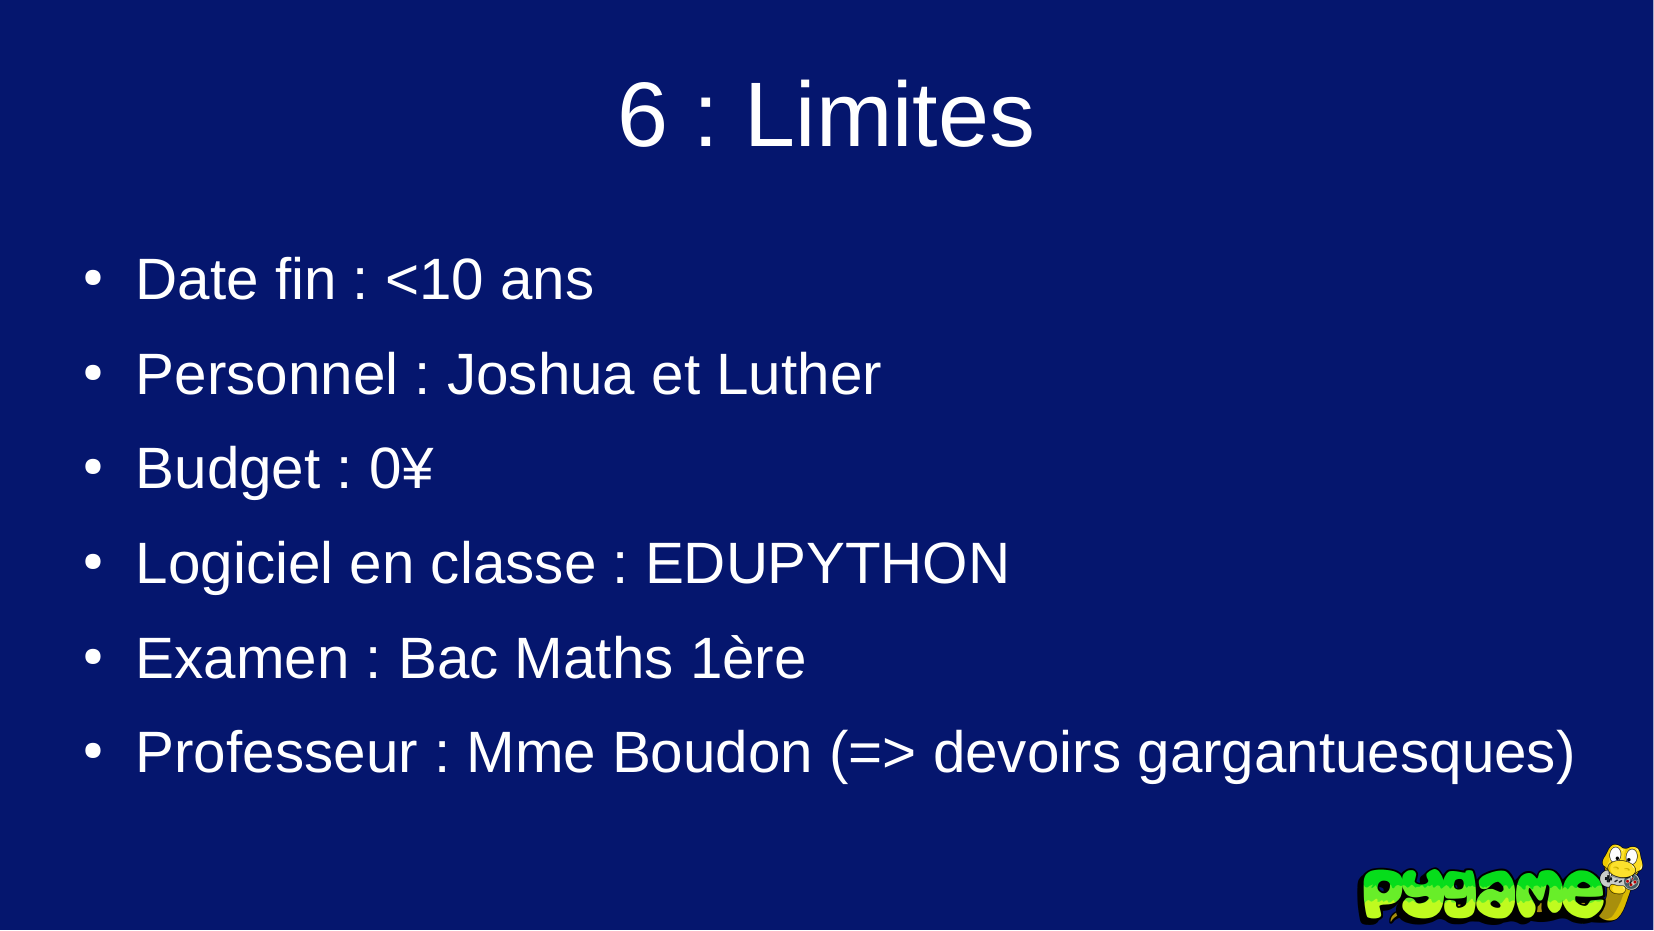

# 6 : Limites
Date fin : <10 ans
Personnel : Joshua et Luther
Budget : 0¥
Logiciel en classe : EDUPYTHON
Examen : Bac Maths 1ère
Professeur : Mme Boudon (=> devoirs gargantuesques)